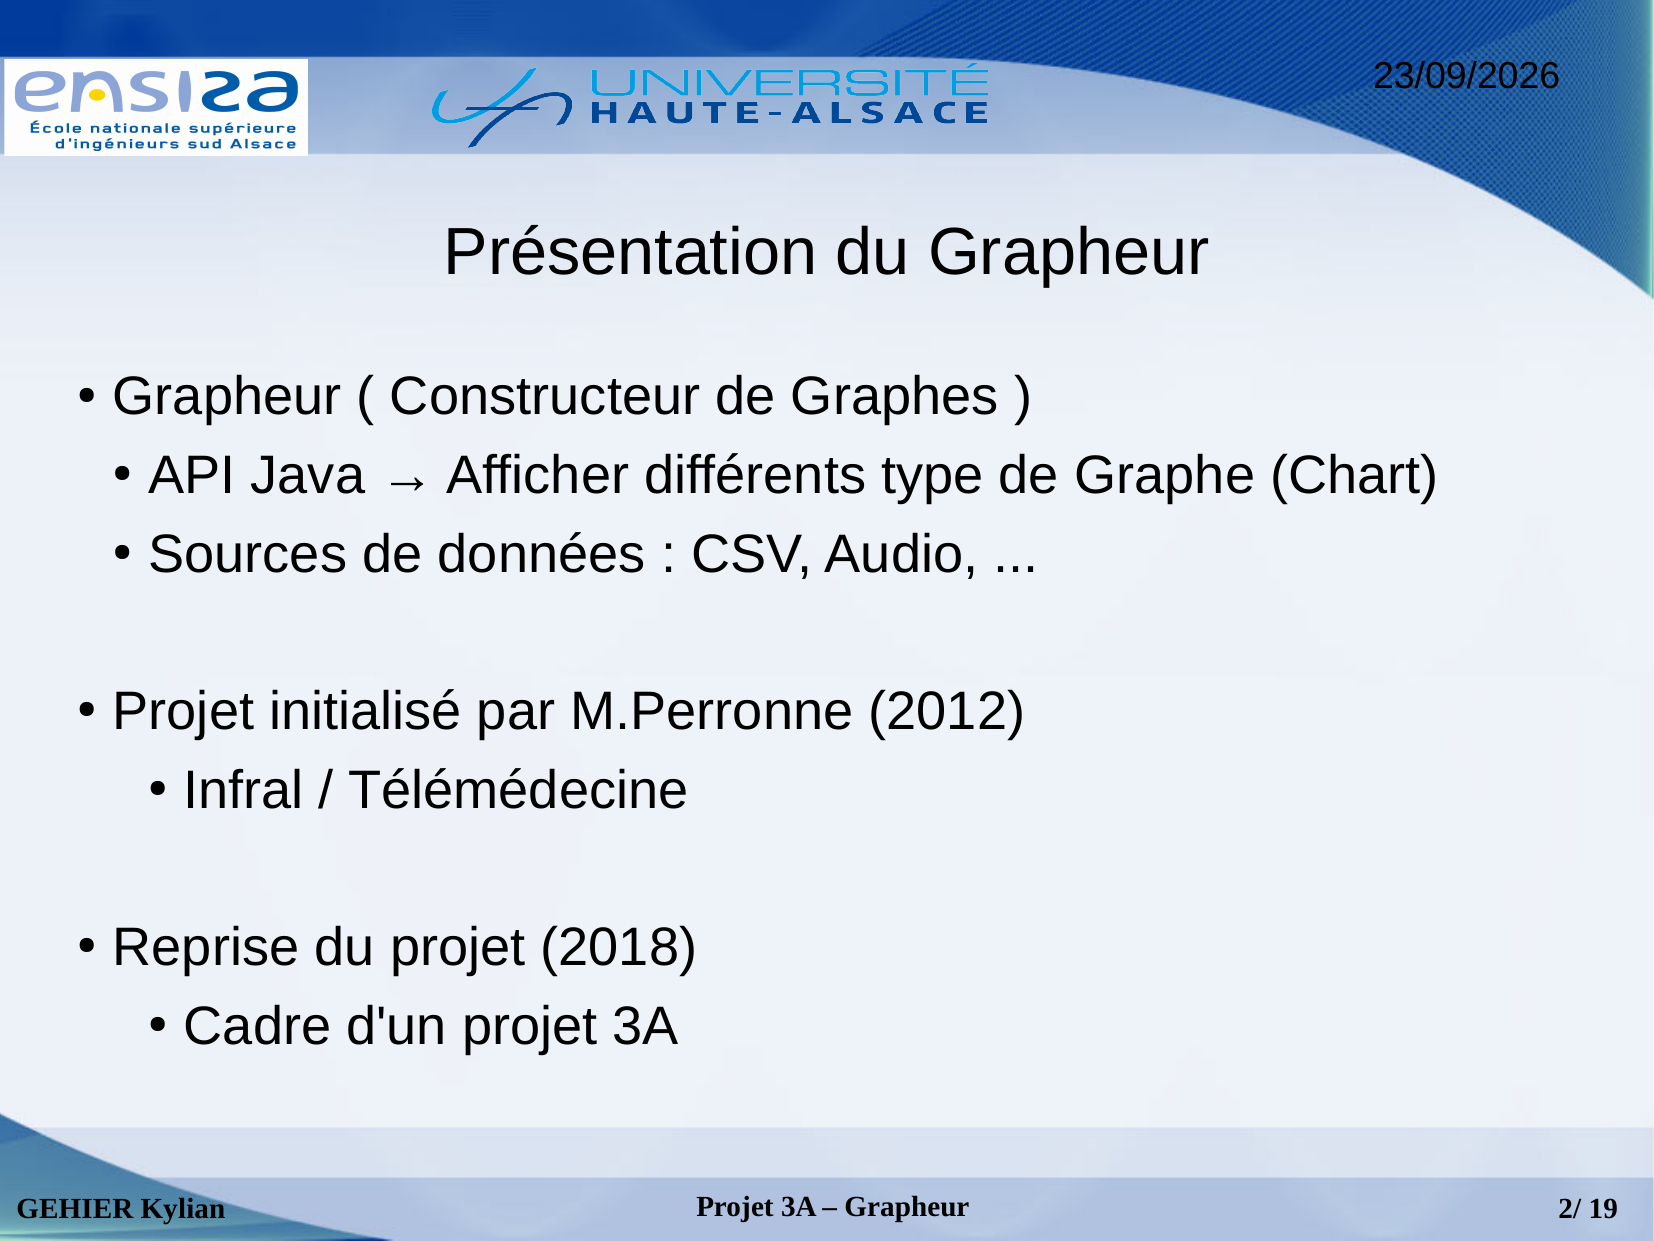

# Présentation du Grapheur
Grapheur ( Constructeur de Graphes )
API Java → Afficher différents type de Graphe (Chart)
Sources de données : CSV, Audio, ...
Projet initialisé par M.Perronne (2012)
Infral / Télémédecine
Reprise du projet (2018)
Cadre d'un projet 3A
2